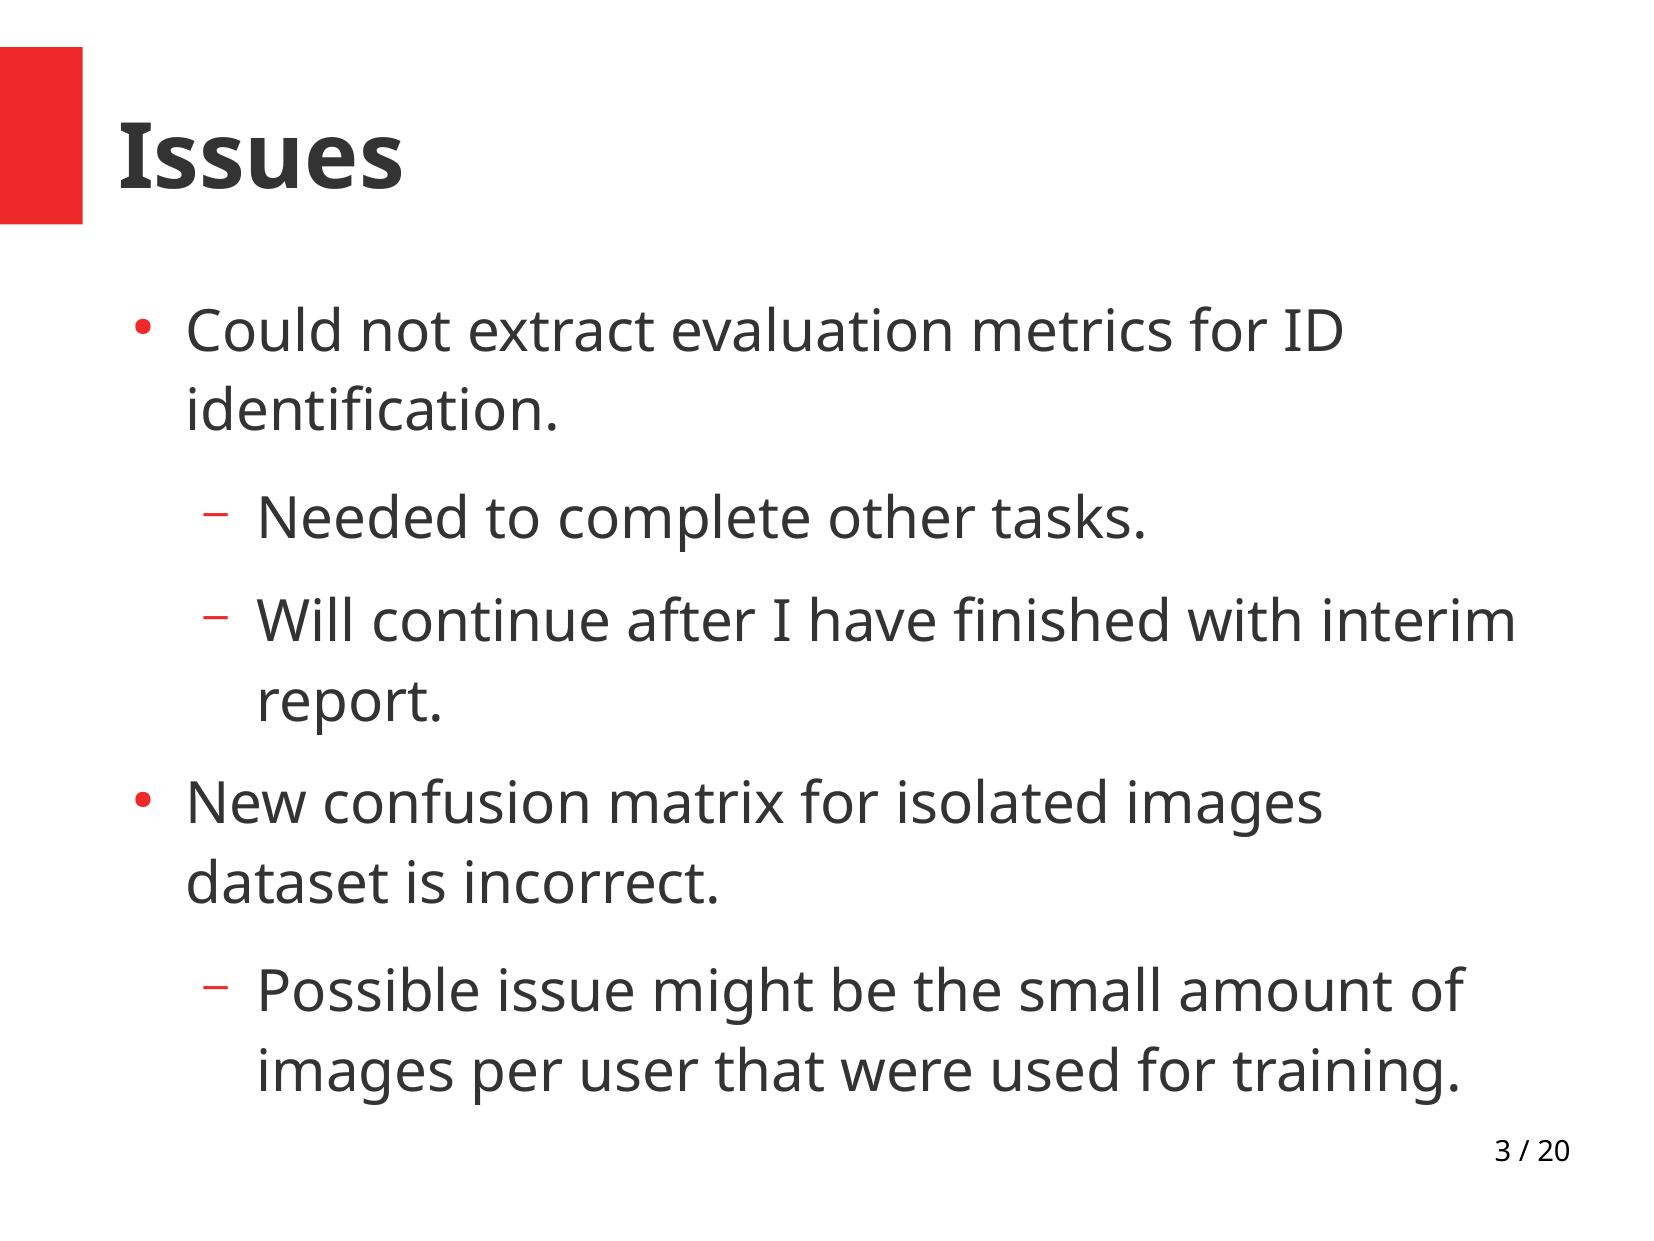

# Issues
Could not extract evaluation metrics for ID identification.
Needed to complete other tasks.
Will continue after I have finished with interim report.
New confusion matrix for isolated images dataset is incorrect.
Possible issue might be the small amount of images per user that were used for training.
3